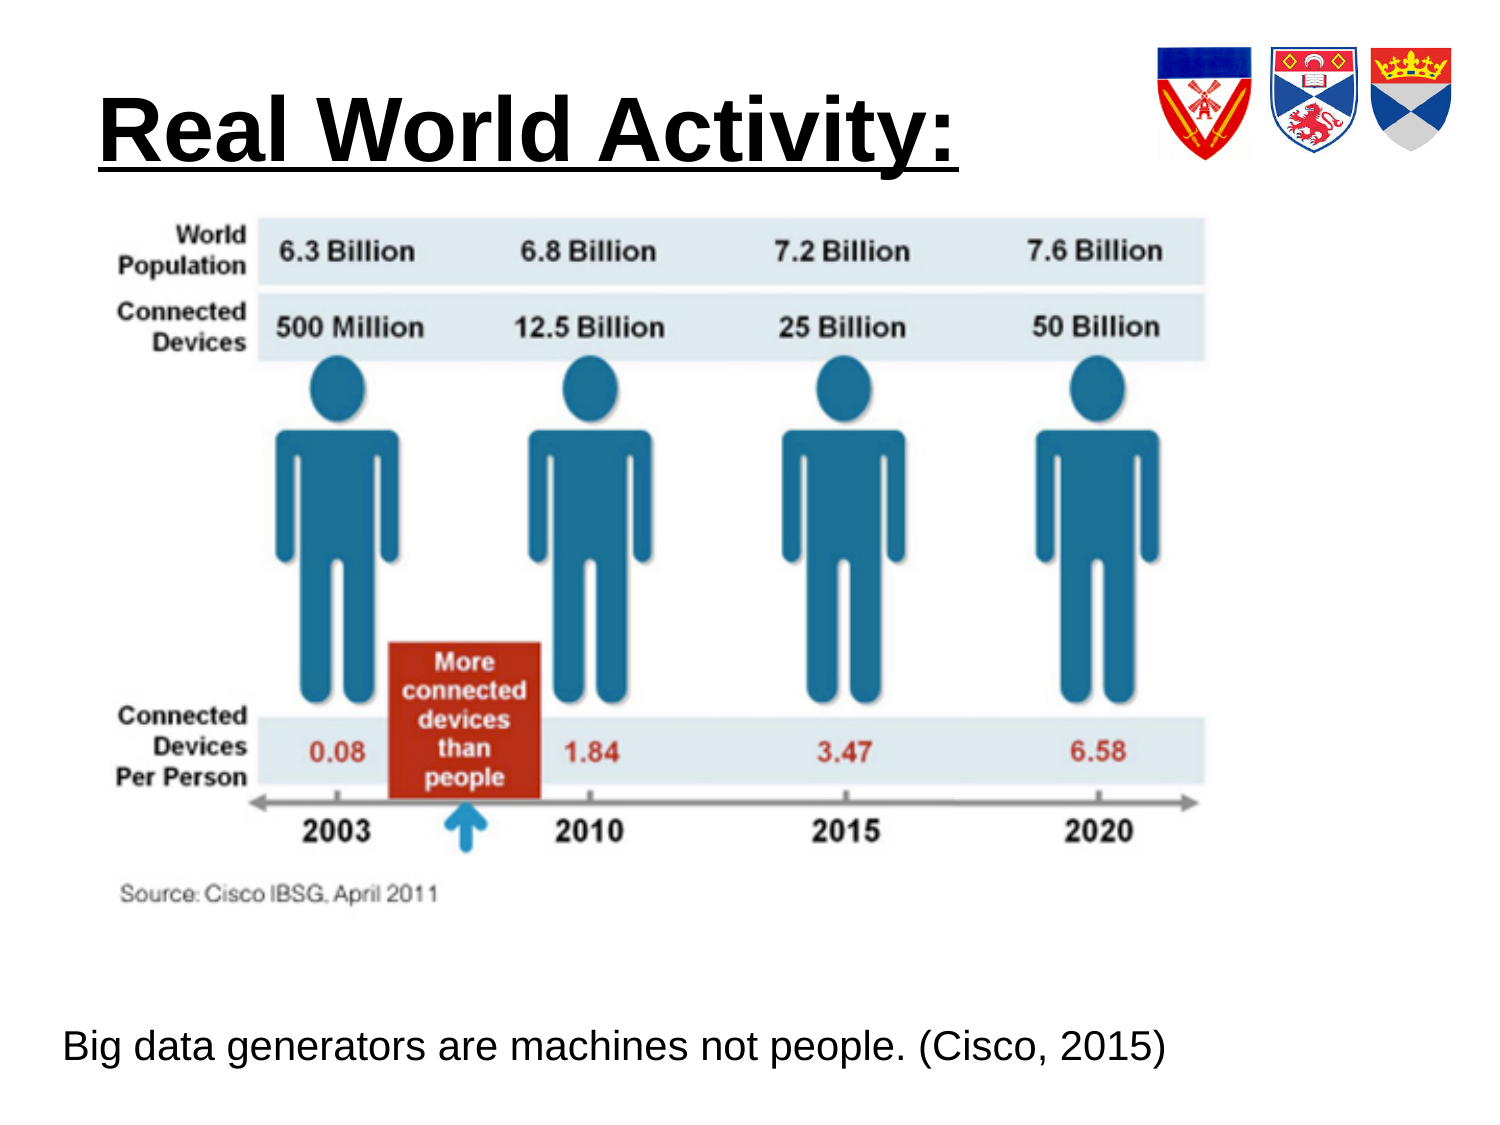

Real World Activity:
Big data generators are machines not people. (Cisco, 2015)